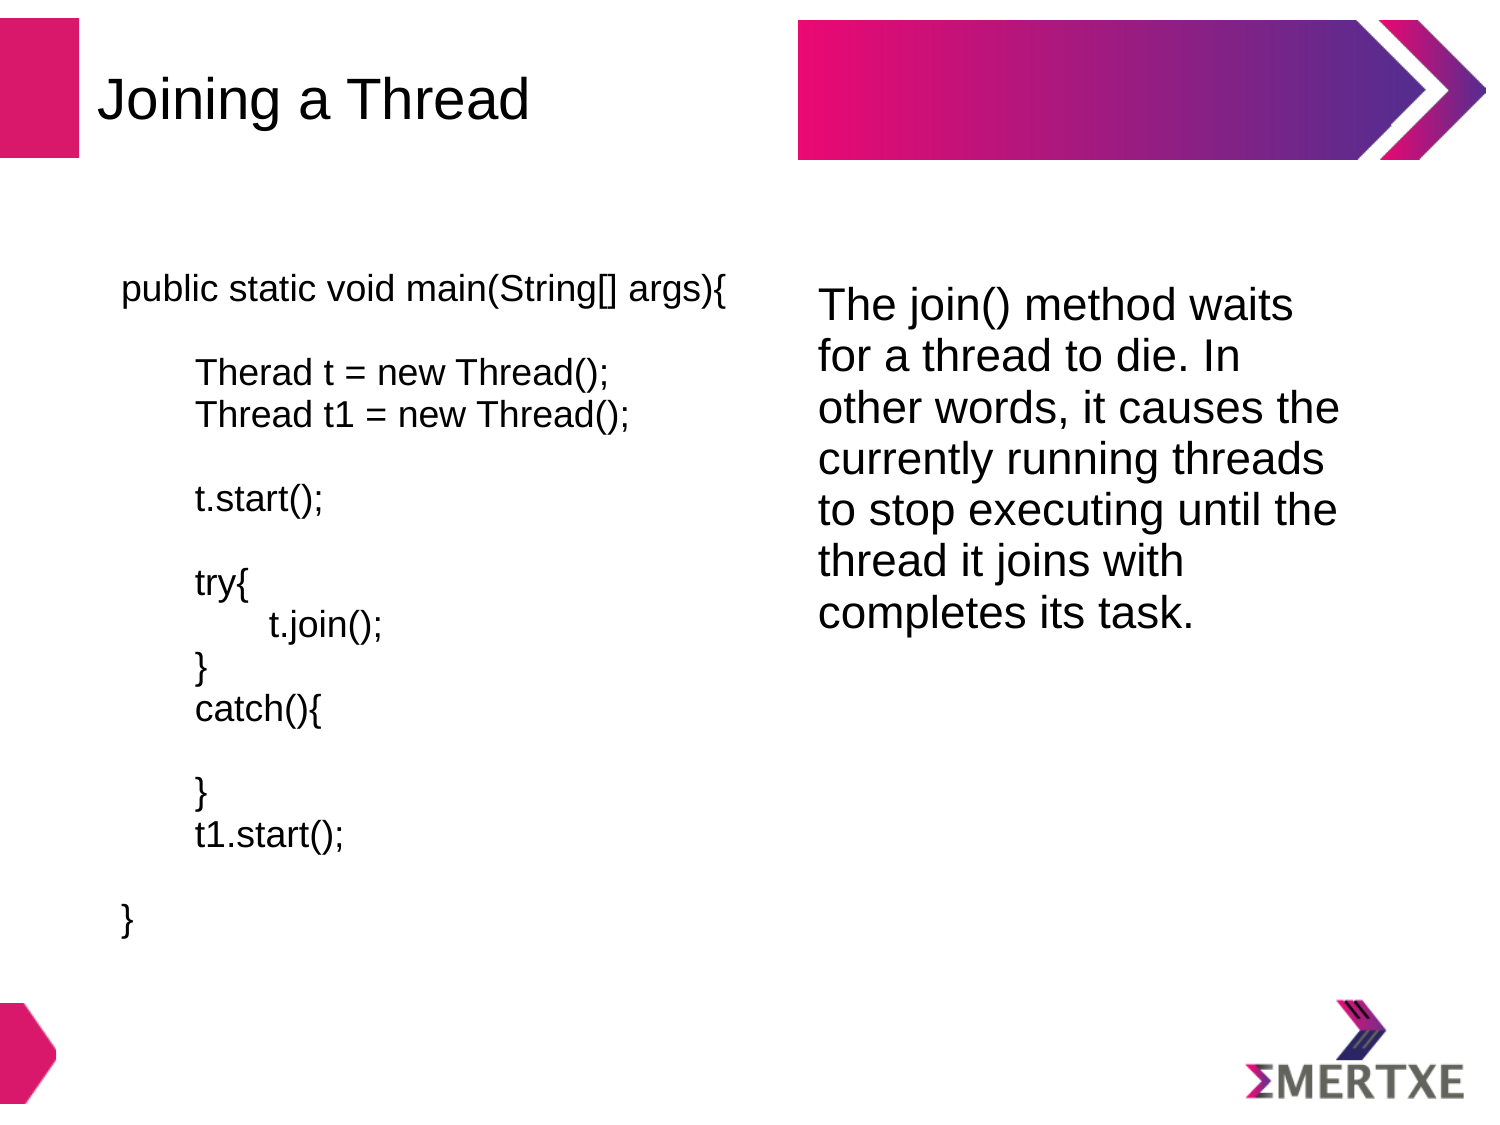

Joining a Thread
public static void main(String[] args){
	Therad t = new Thread();
	Thread t1 = new Thread();
	t.start();
	try{
		t.join();
	}
	catch(){
	}
	t1.start();
}
The join() method waits for a thread to die. In other words, it causes the currently running threads to stop executing until the thread it joins with completes its task.